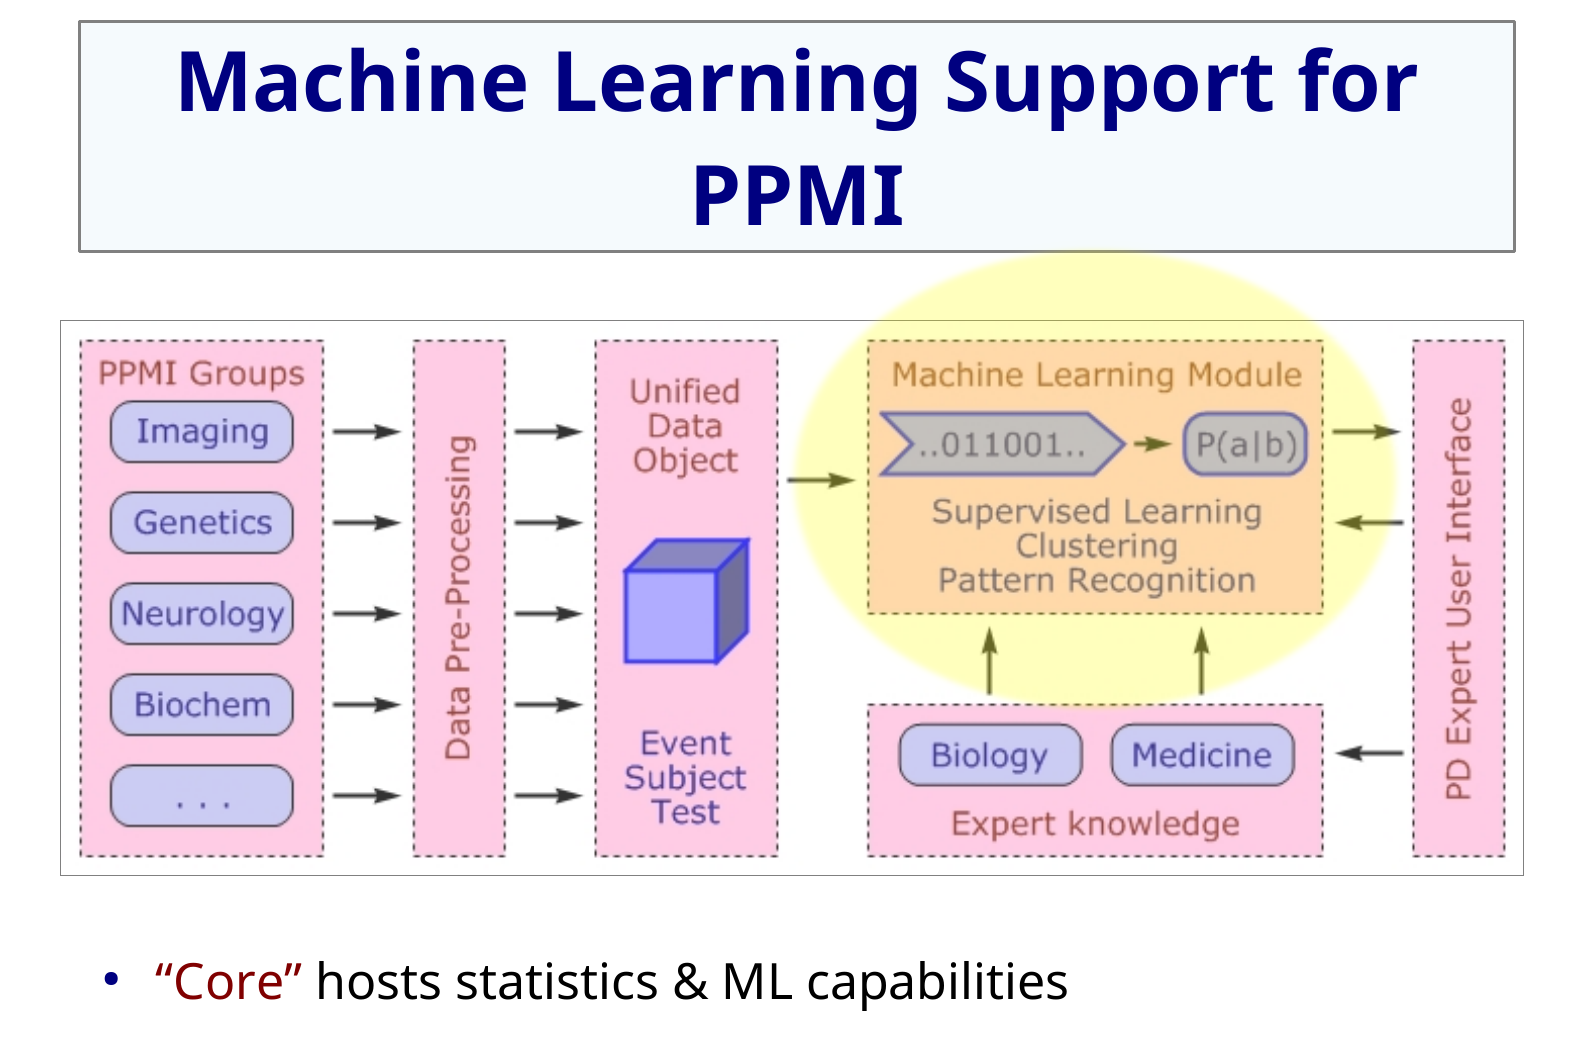

# Machine Learning Support for PPMI
“Core” hosts statistics & ML capabilities